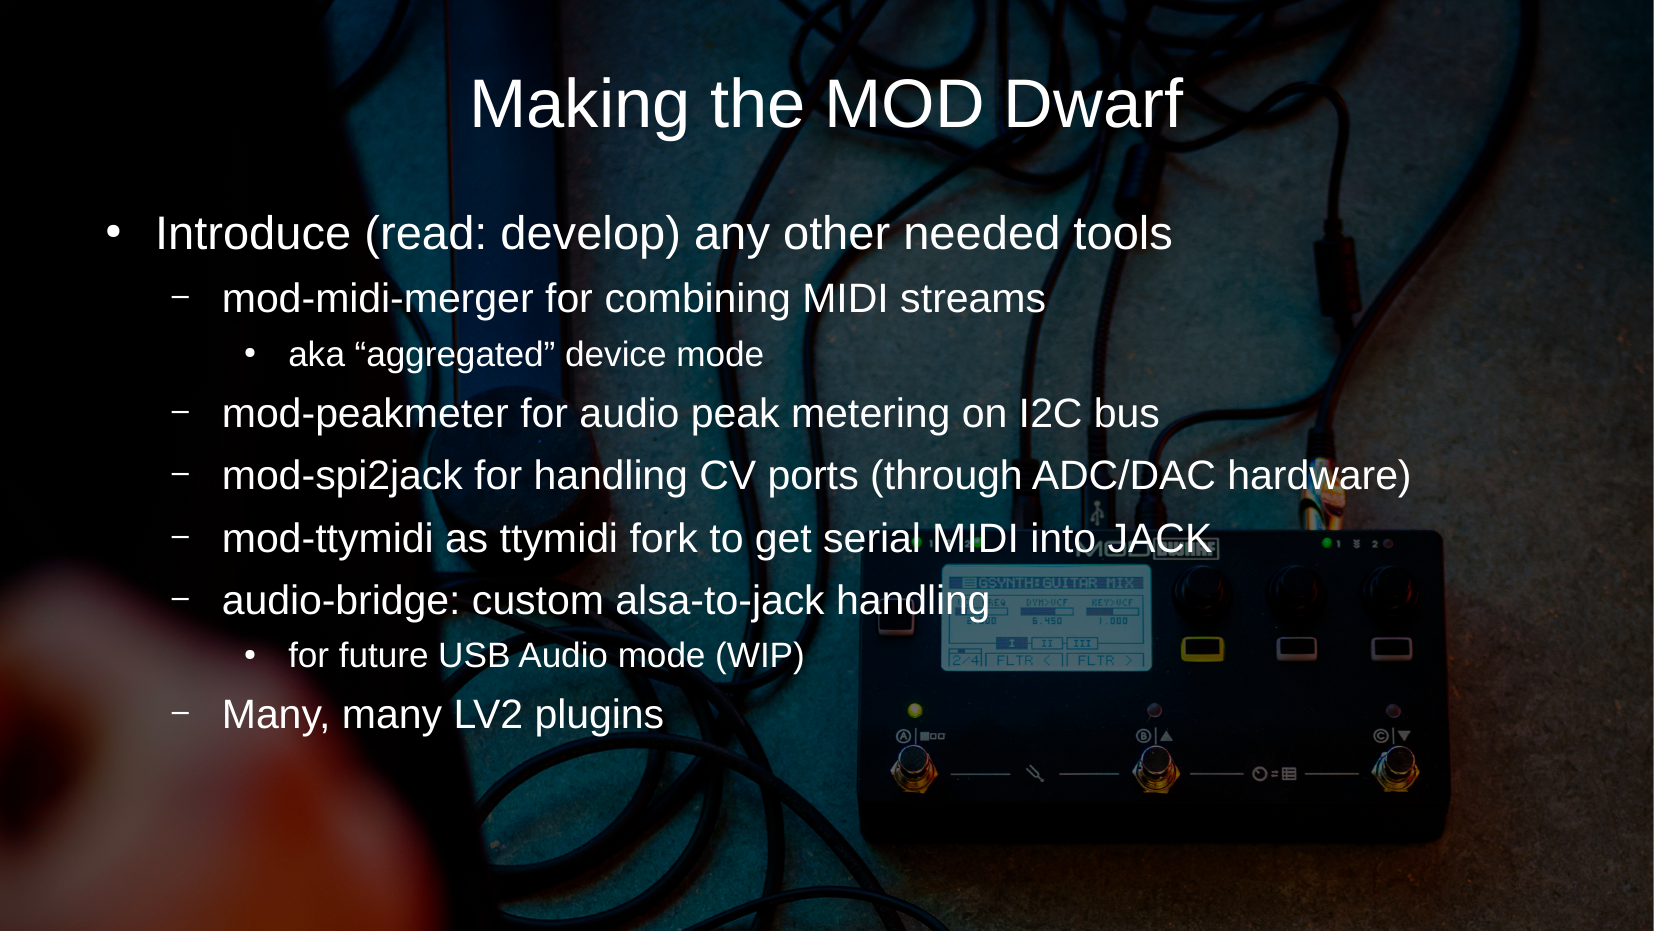

# Making the MOD Dwarf
Introduce (read: develop) any other needed tools
mod-midi-merger for combining MIDI streams
aka “aggregated” device mode
mod-peakmeter for audio peak metering on I2C bus
mod-spi2jack for handling CV ports (through ADC/DAC hardware)
mod-ttymidi as ttymidi fork to get serial MIDI into JACK
audio-bridge: custom alsa-to-jack handling
for future USB Audio mode (WIP)
Many, many LV2 plugins